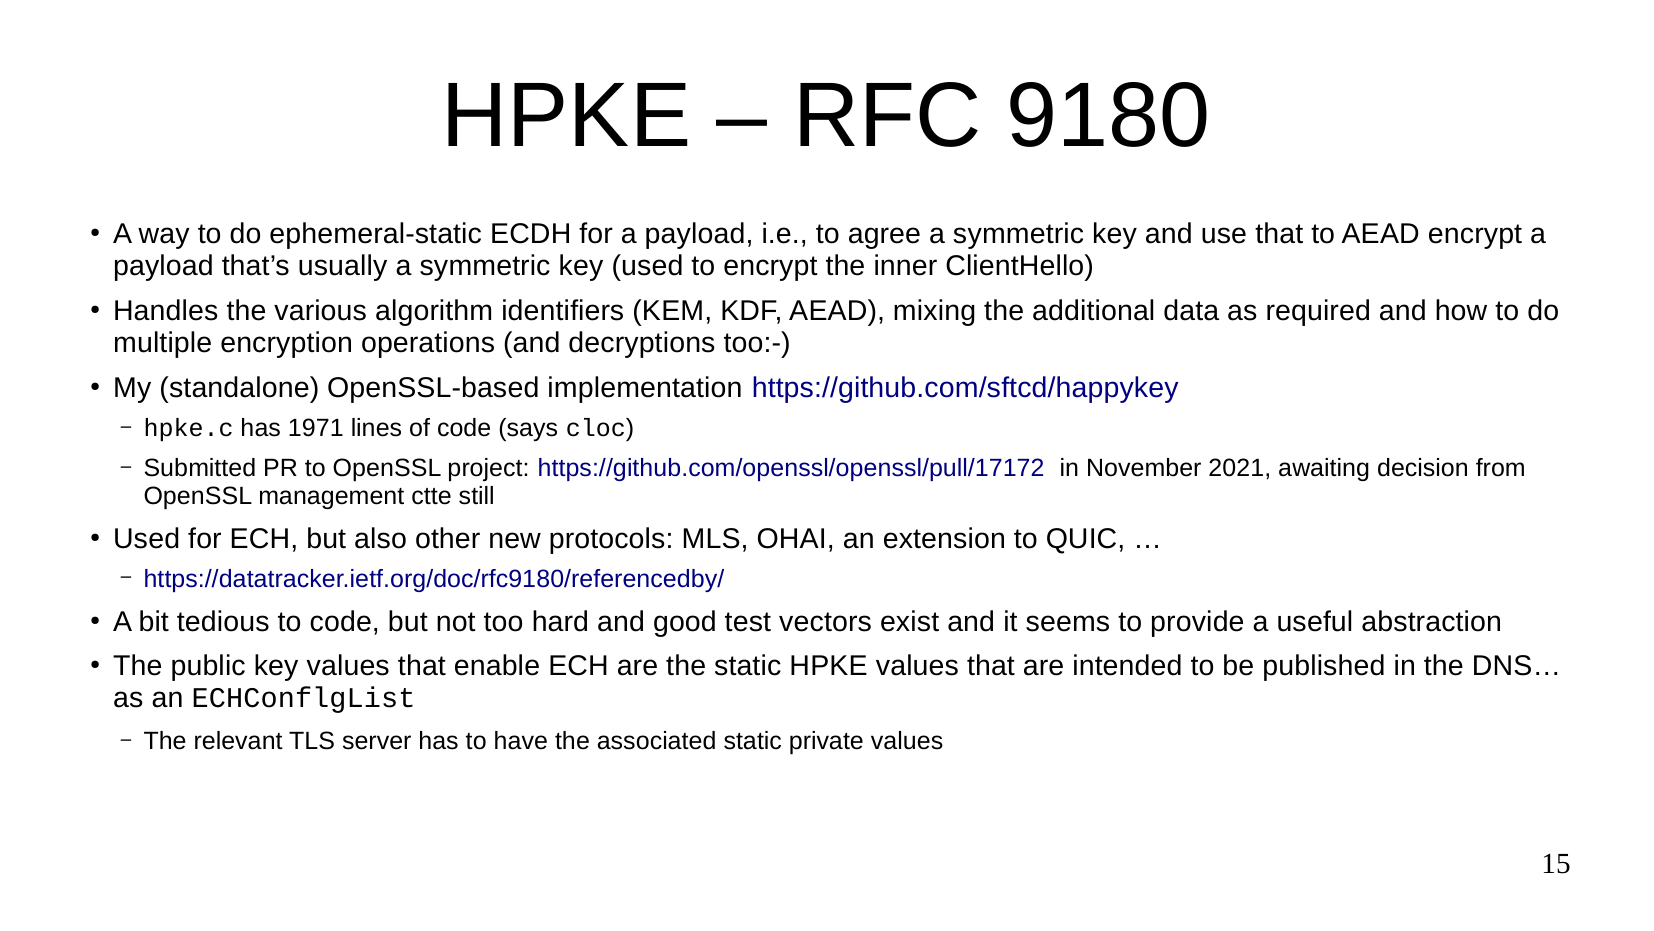

# HPKE – RFC 9180
A way to do ephemeral-static ECDH for a payload, i.e., to agree a symmetric key and use that to AEAD encrypt a payload that’s usually a symmetric key (used to encrypt the inner ClientHello)
Handles the various algorithm identifiers (KEM, KDF, AEAD), mixing the additional data as required and how to do multiple encryption operations (and decryptions too:-)
My (standalone) OpenSSL-based implementation https://github.com/sftcd/happykey
hpke.c has 1971 lines of code (says cloc)
Submitted PR to OpenSSL project: https://github.com/openssl/openssl/pull/17172 in November 2021, awaiting decision from OpenSSL management ctte still
Used for ECH, but also other new protocols: MLS, OHAI, an extension to QUIC, …
https://datatracker.ietf.org/doc/rfc9180/referencedby/
A bit tedious to code, but not too hard and good test vectors exist and it seems to provide a useful abstraction
The public key values that enable ECH are the static HPKE values that are intended to be published in the DNS… as an ECHConflgList
The relevant TLS server has to have the associated static private values
15